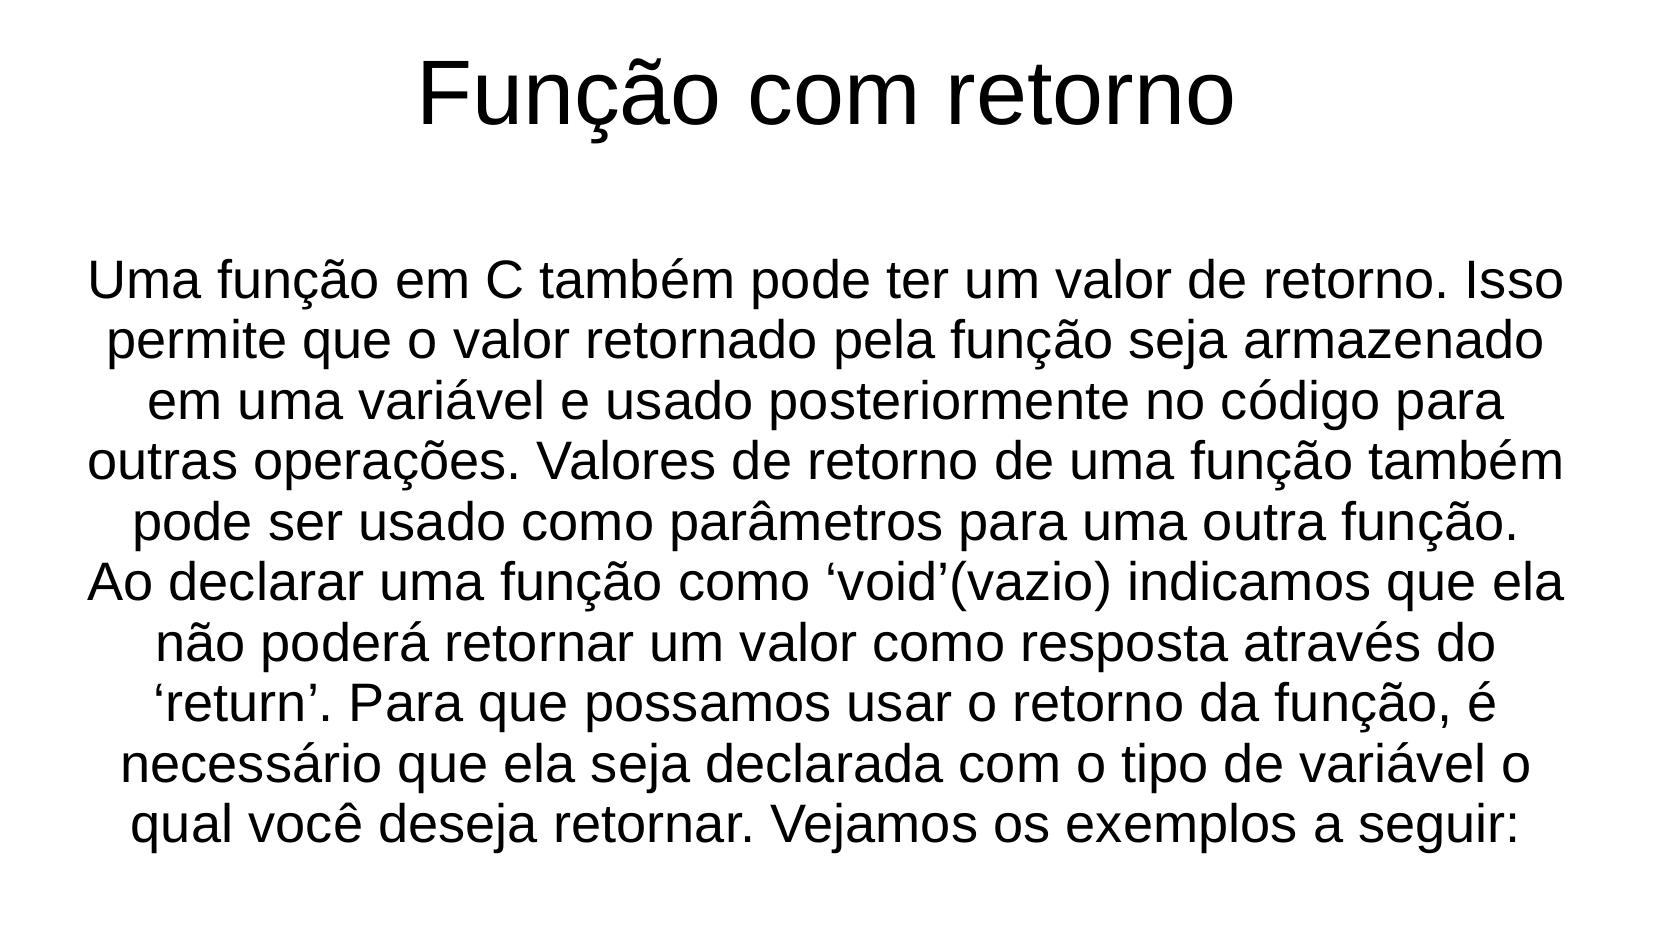

# Função com retorno
Uma função em C também pode ter um valor de retorno. Isso permite que o valor retornado pela função seja armazenado em uma variável e usado posteriormente no código para outras operações. Valores de retorno de uma função também pode ser usado como parâmetros para uma outra função.
Ao declarar uma função como ‘void’(vazio) indicamos que ela não poderá retornar um valor como resposta através do ‘return’. Para que possamos usar o retorno da função, é necessário que ela seja declarada com o tipo de variável o qual você deseja retornar. Vejamos os exemplos a seguir: